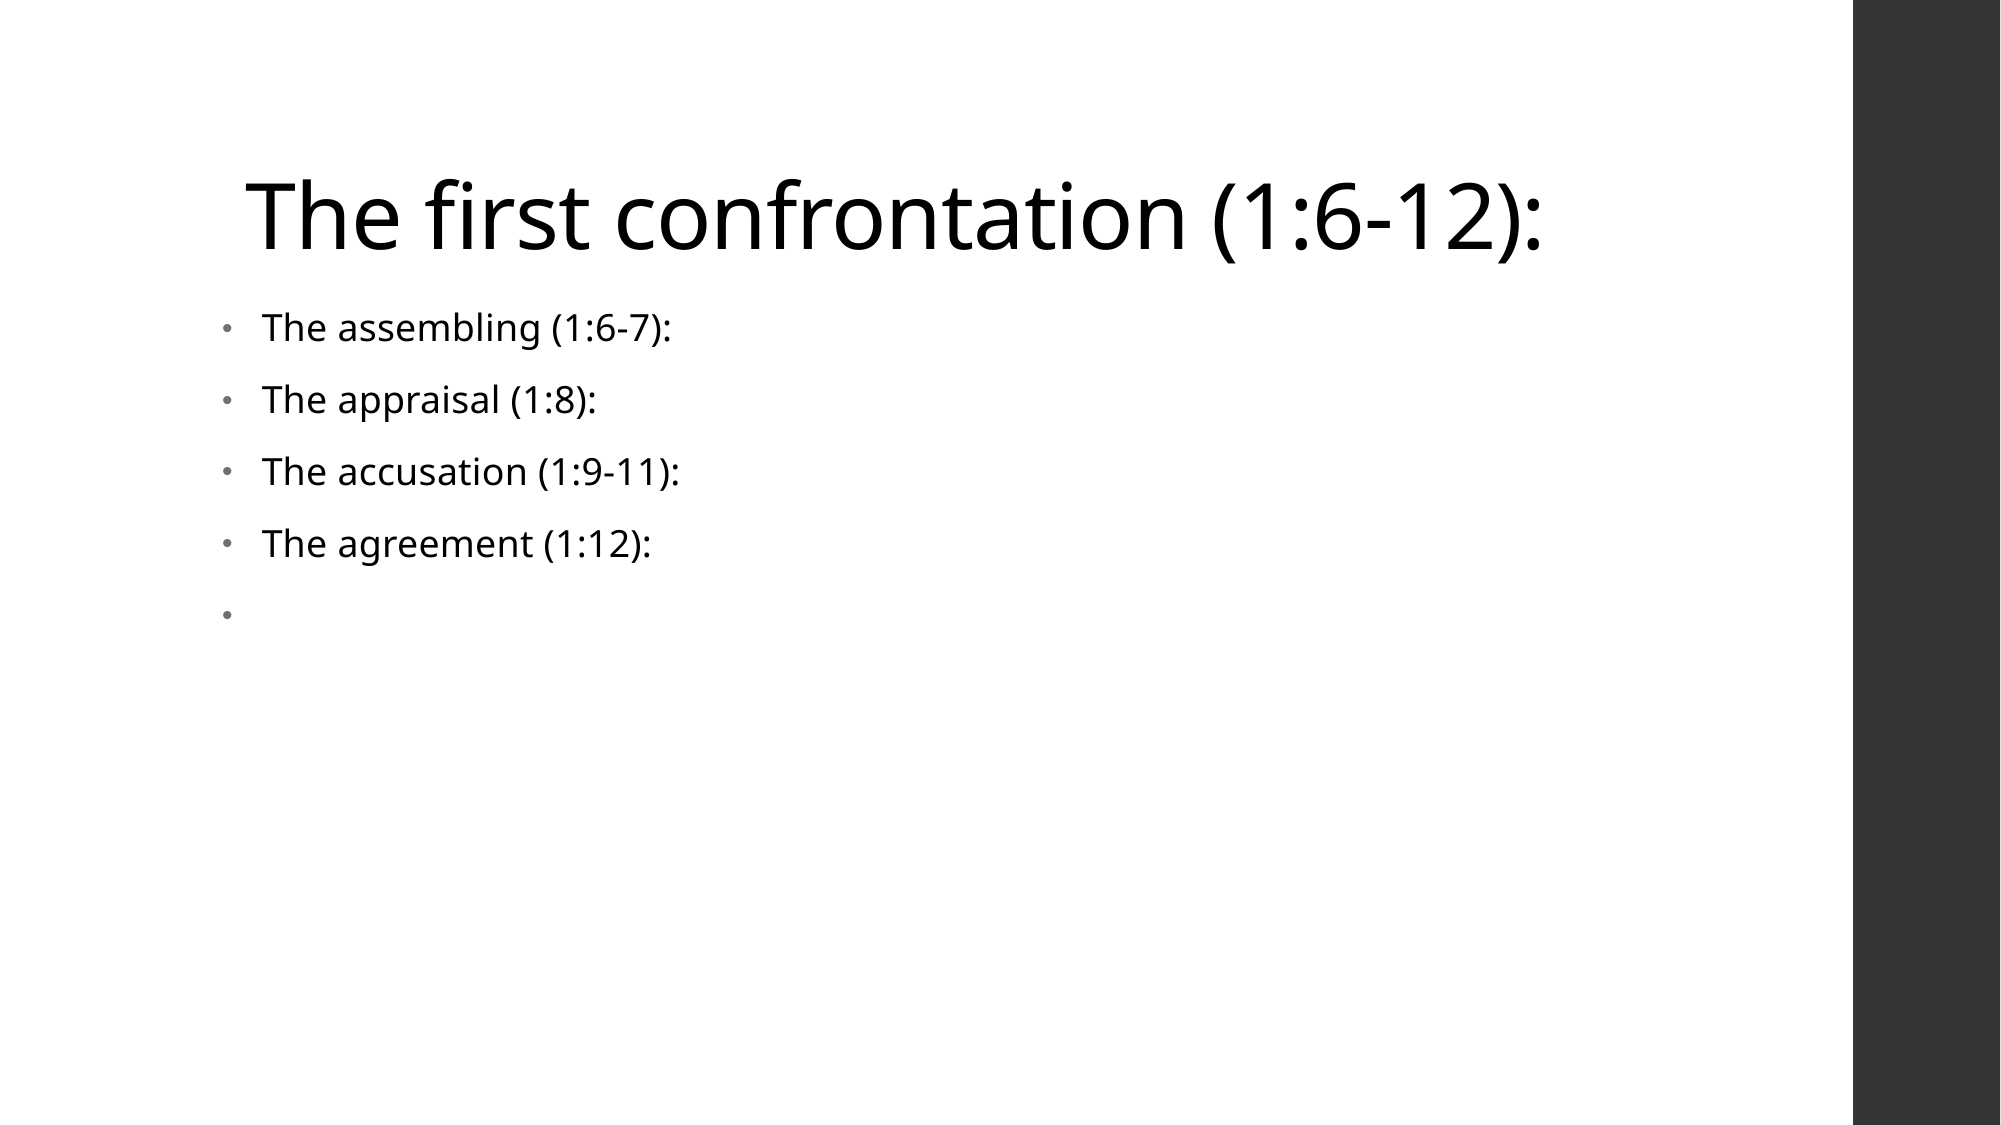

# The first confrontation (1:6-12):
 The assembling (1:6-7):
 The appraisal (1:8):
 The accusation (1:9-11):
 The agreement (1:12):